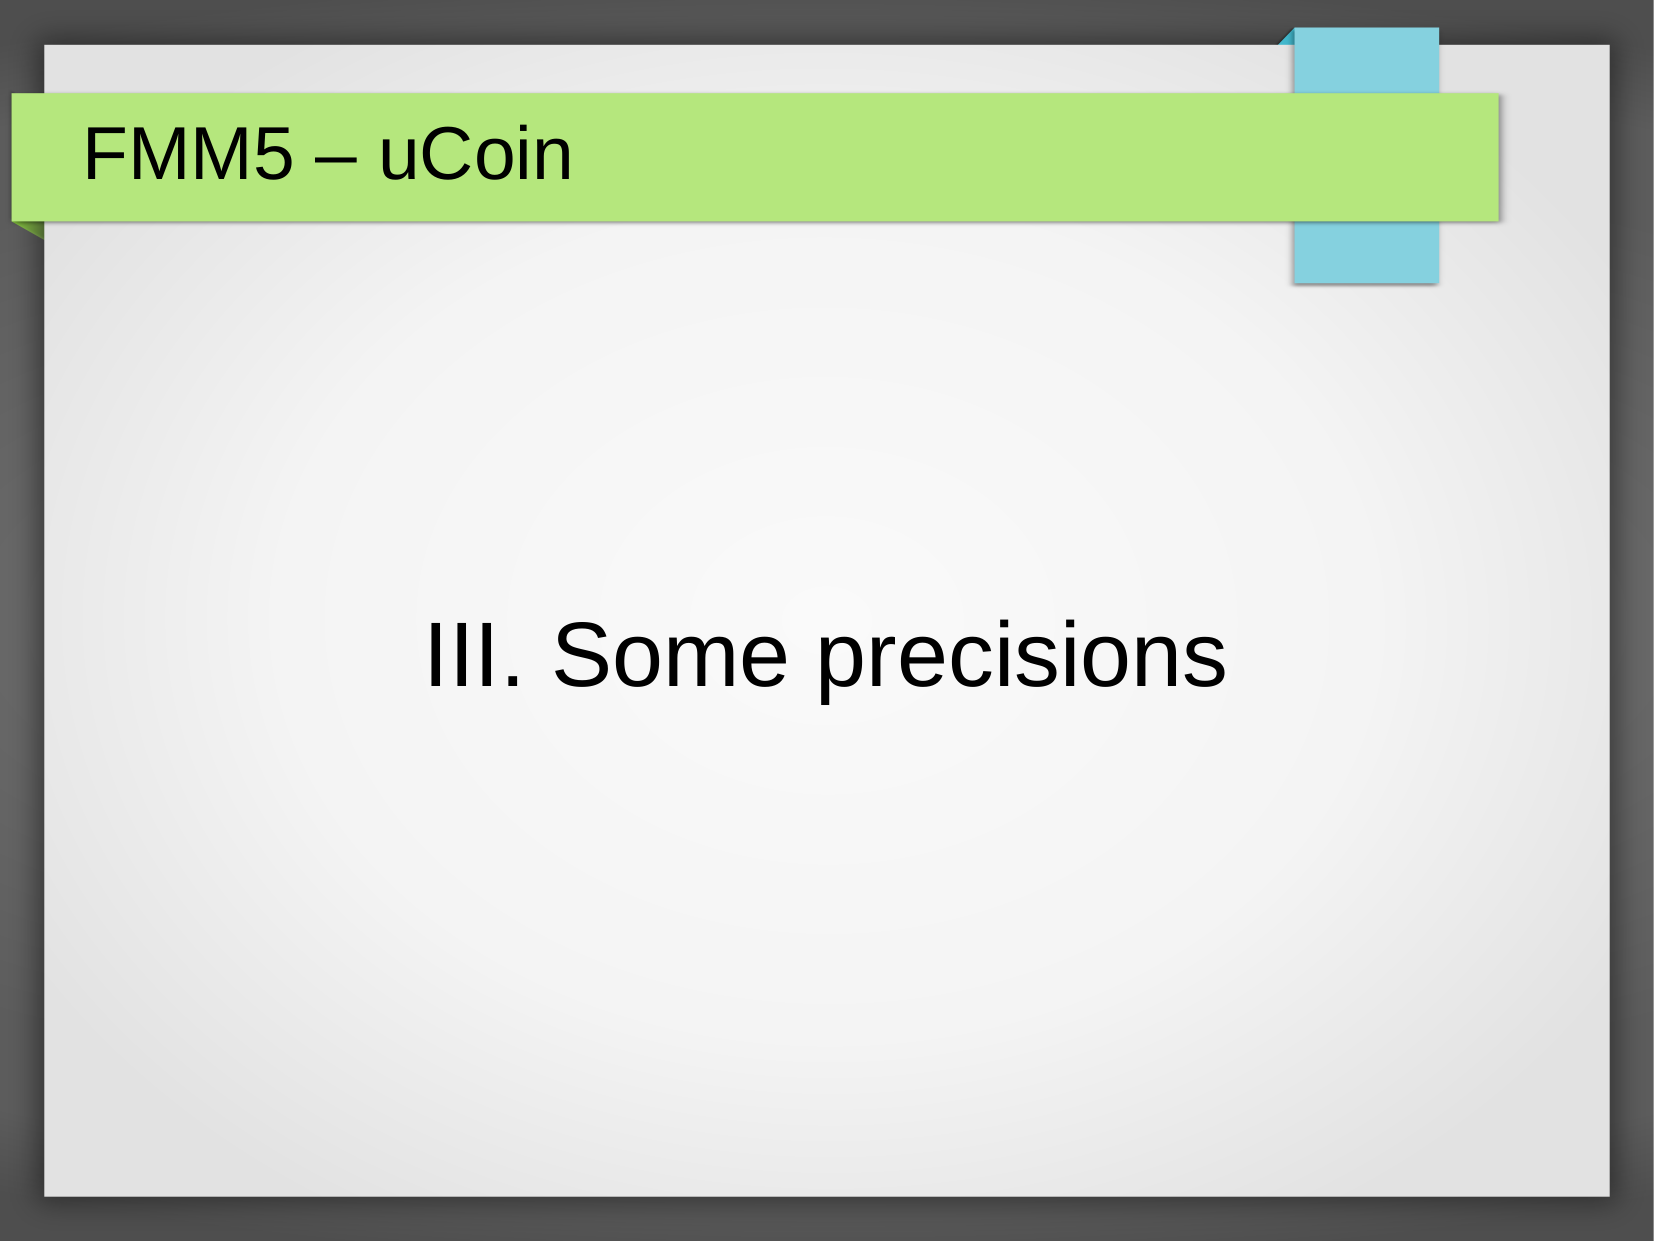

# FMM5 – uCoin
III. Some precisions